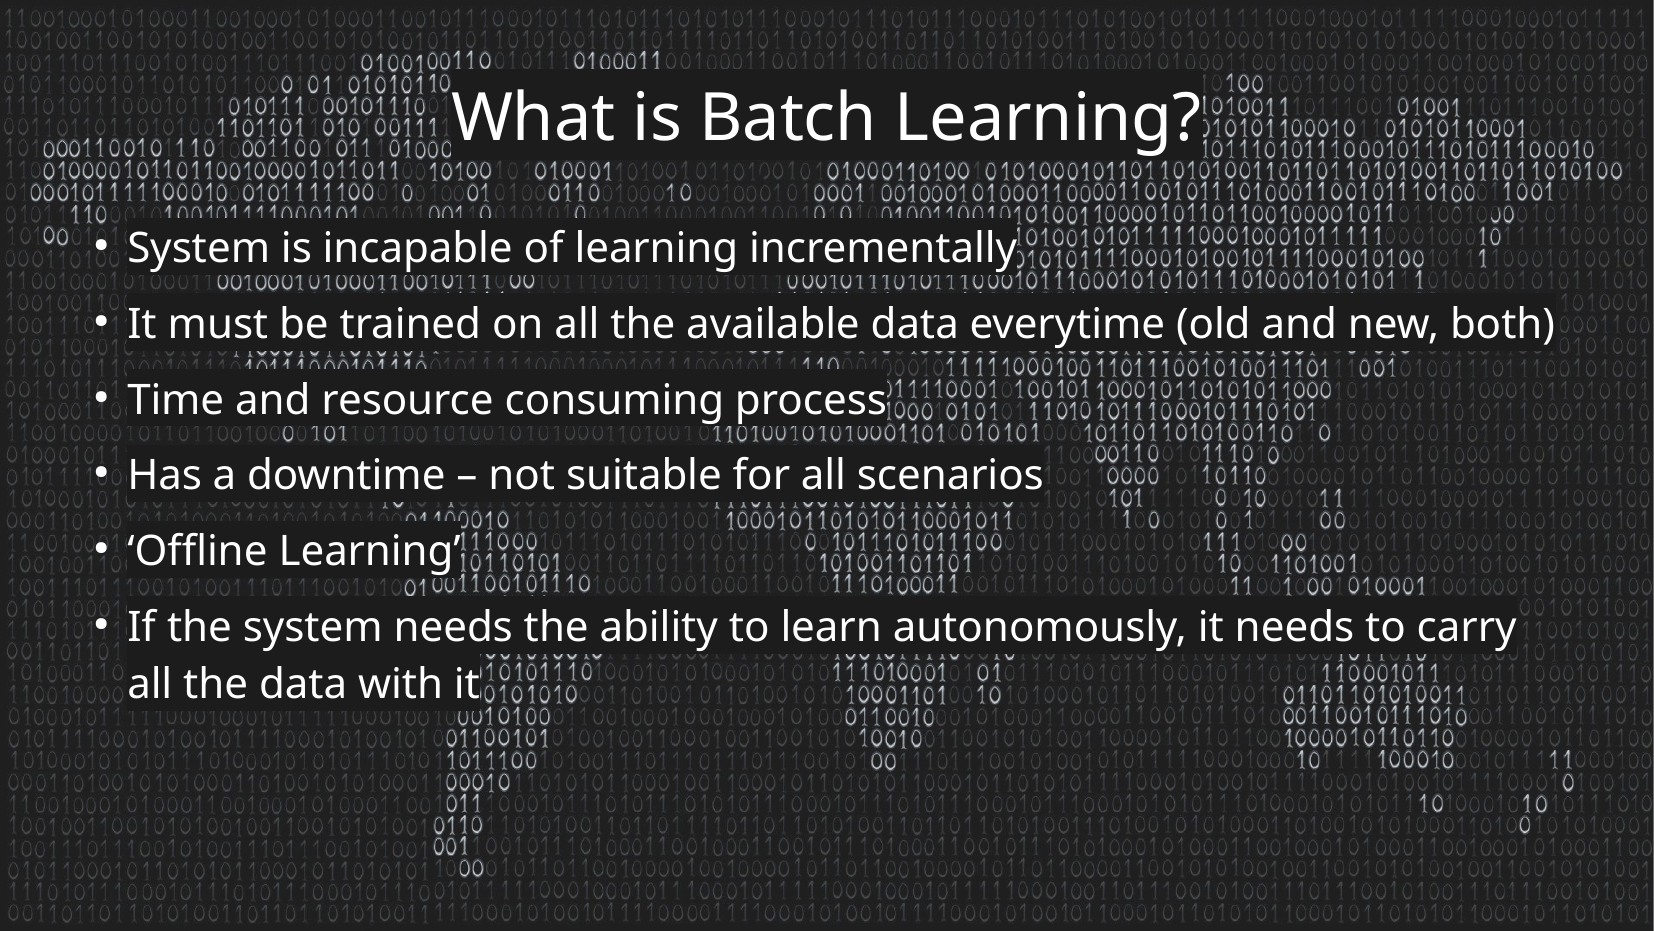

# What is Batch Learning?
System is incapable of learning incrementally
It must be trained on all the available data everytime (old and new, both)
Time and resource consuming process
Has a downtime – not suitable for all scenarios
‘Offline Learning’
If the system needs the ability to learn autonomously, it needs to carry all the data with it